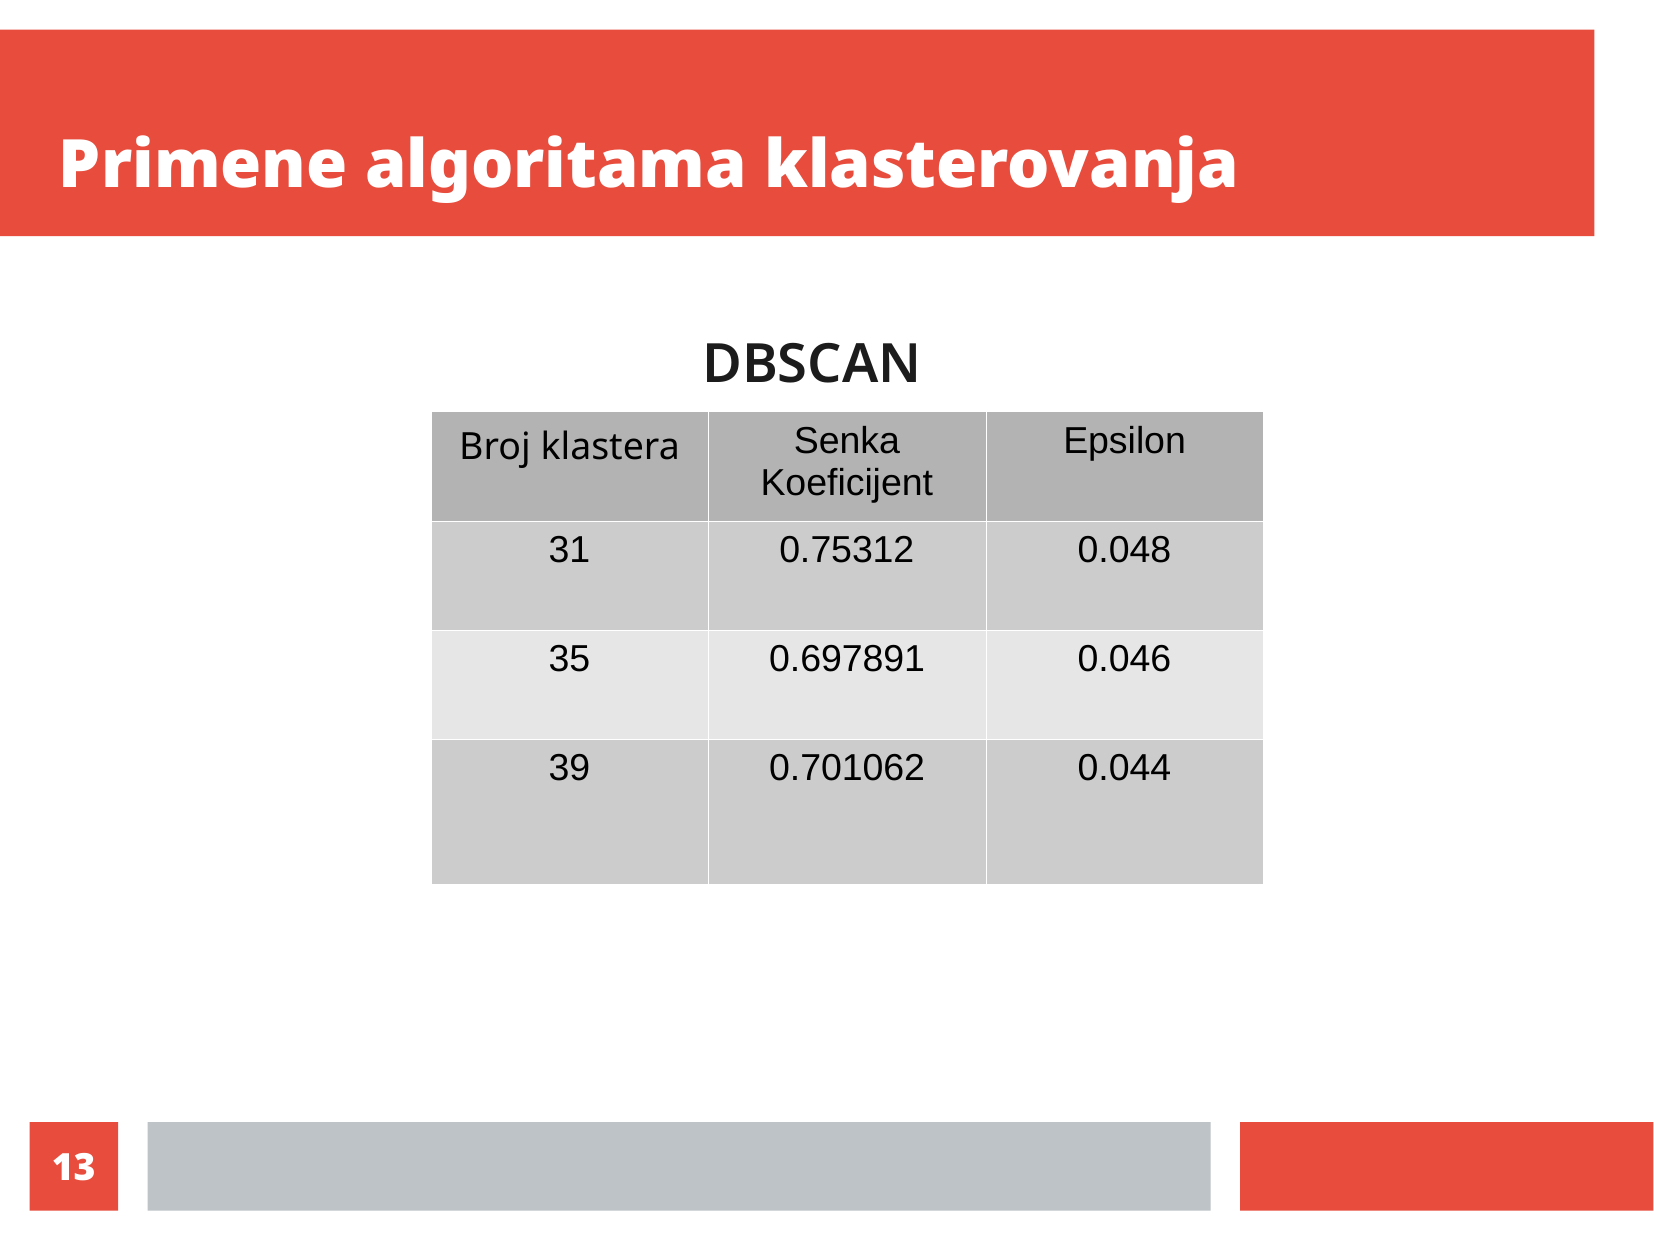

# Primene algoritama klasterovanja
DBSCAN
| Broj klastera | Senka Koeficijent | Epsilon |
| --- | --- | --- |
| 31 | 0.75312 | 0.048 |
| 35 | 0.697891 | 0.046 |
| 39 | 0.701062 | 0.044 |
| |
| --- |
13